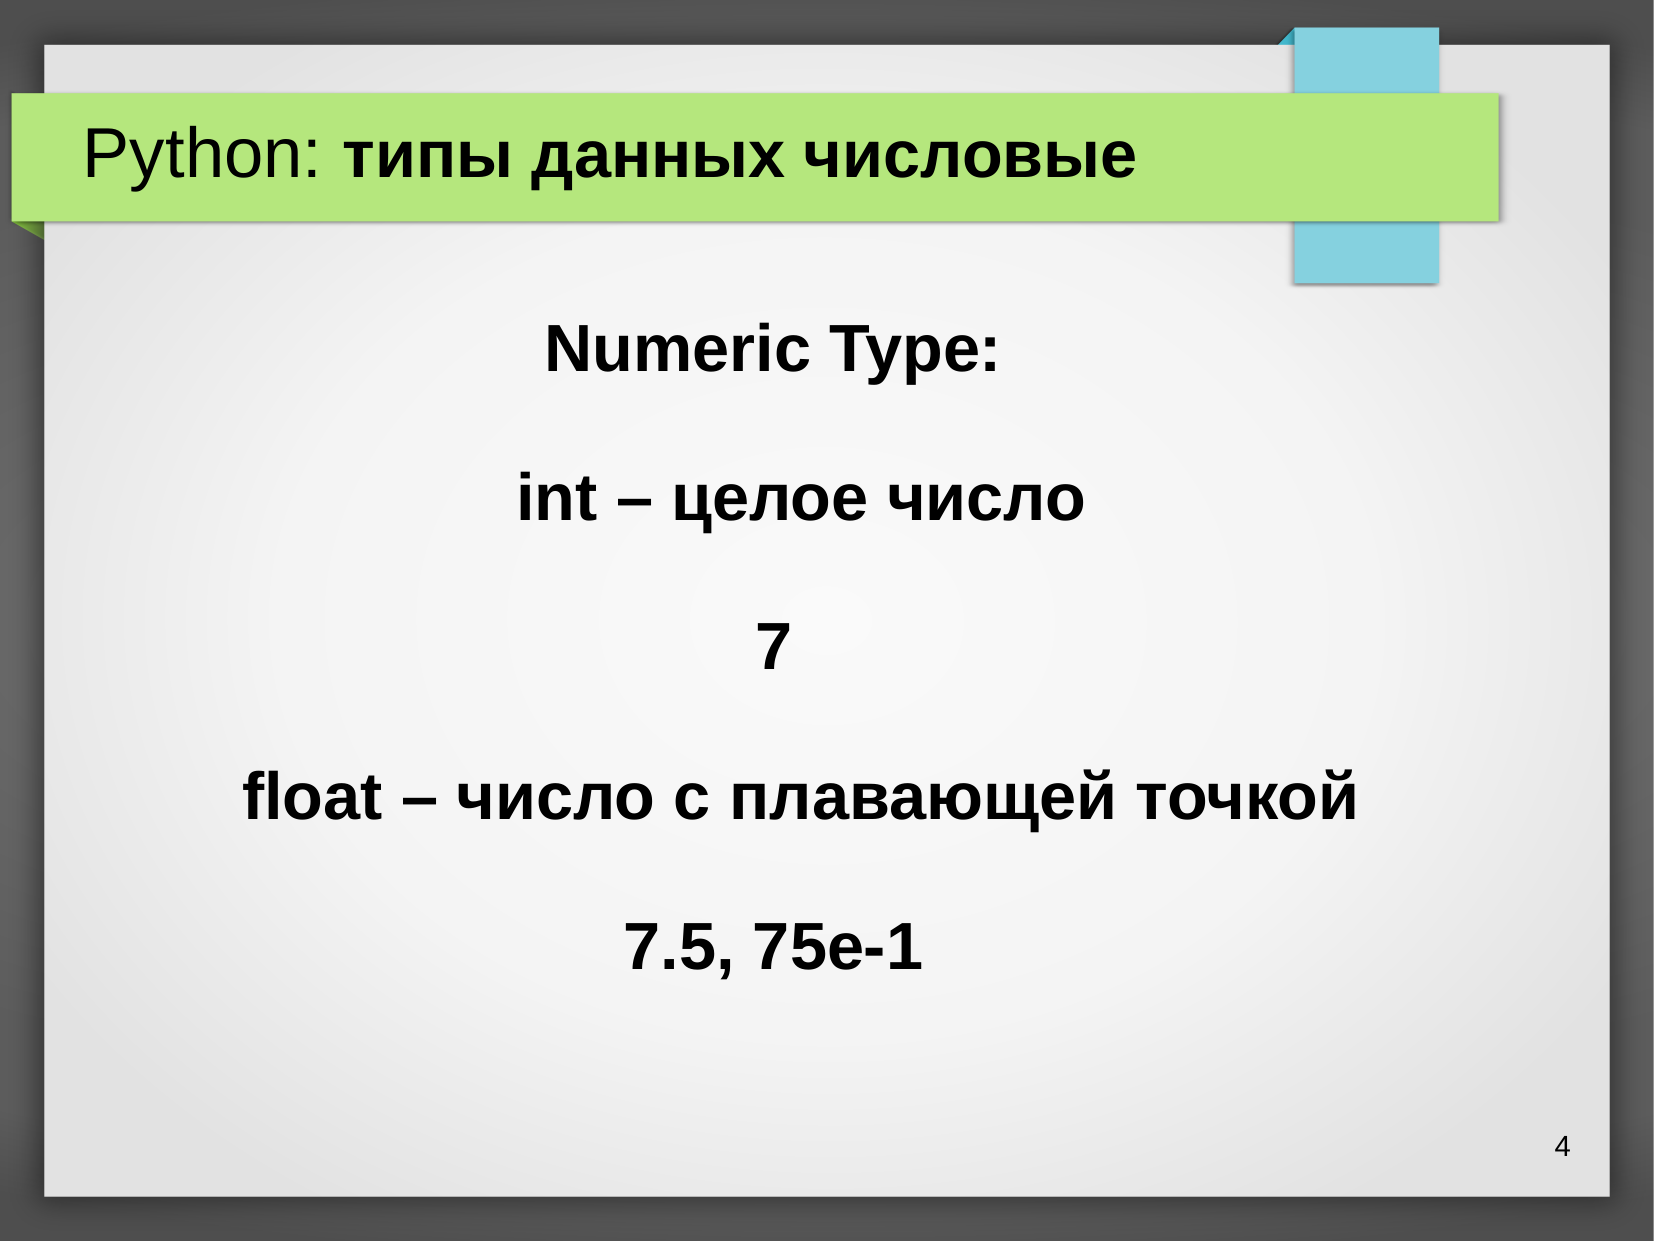

# Python: типы данных числовые
Numeric Type:
 int – целое число
7
 float – число с плавающей точкой
7.5, 75e-1
4